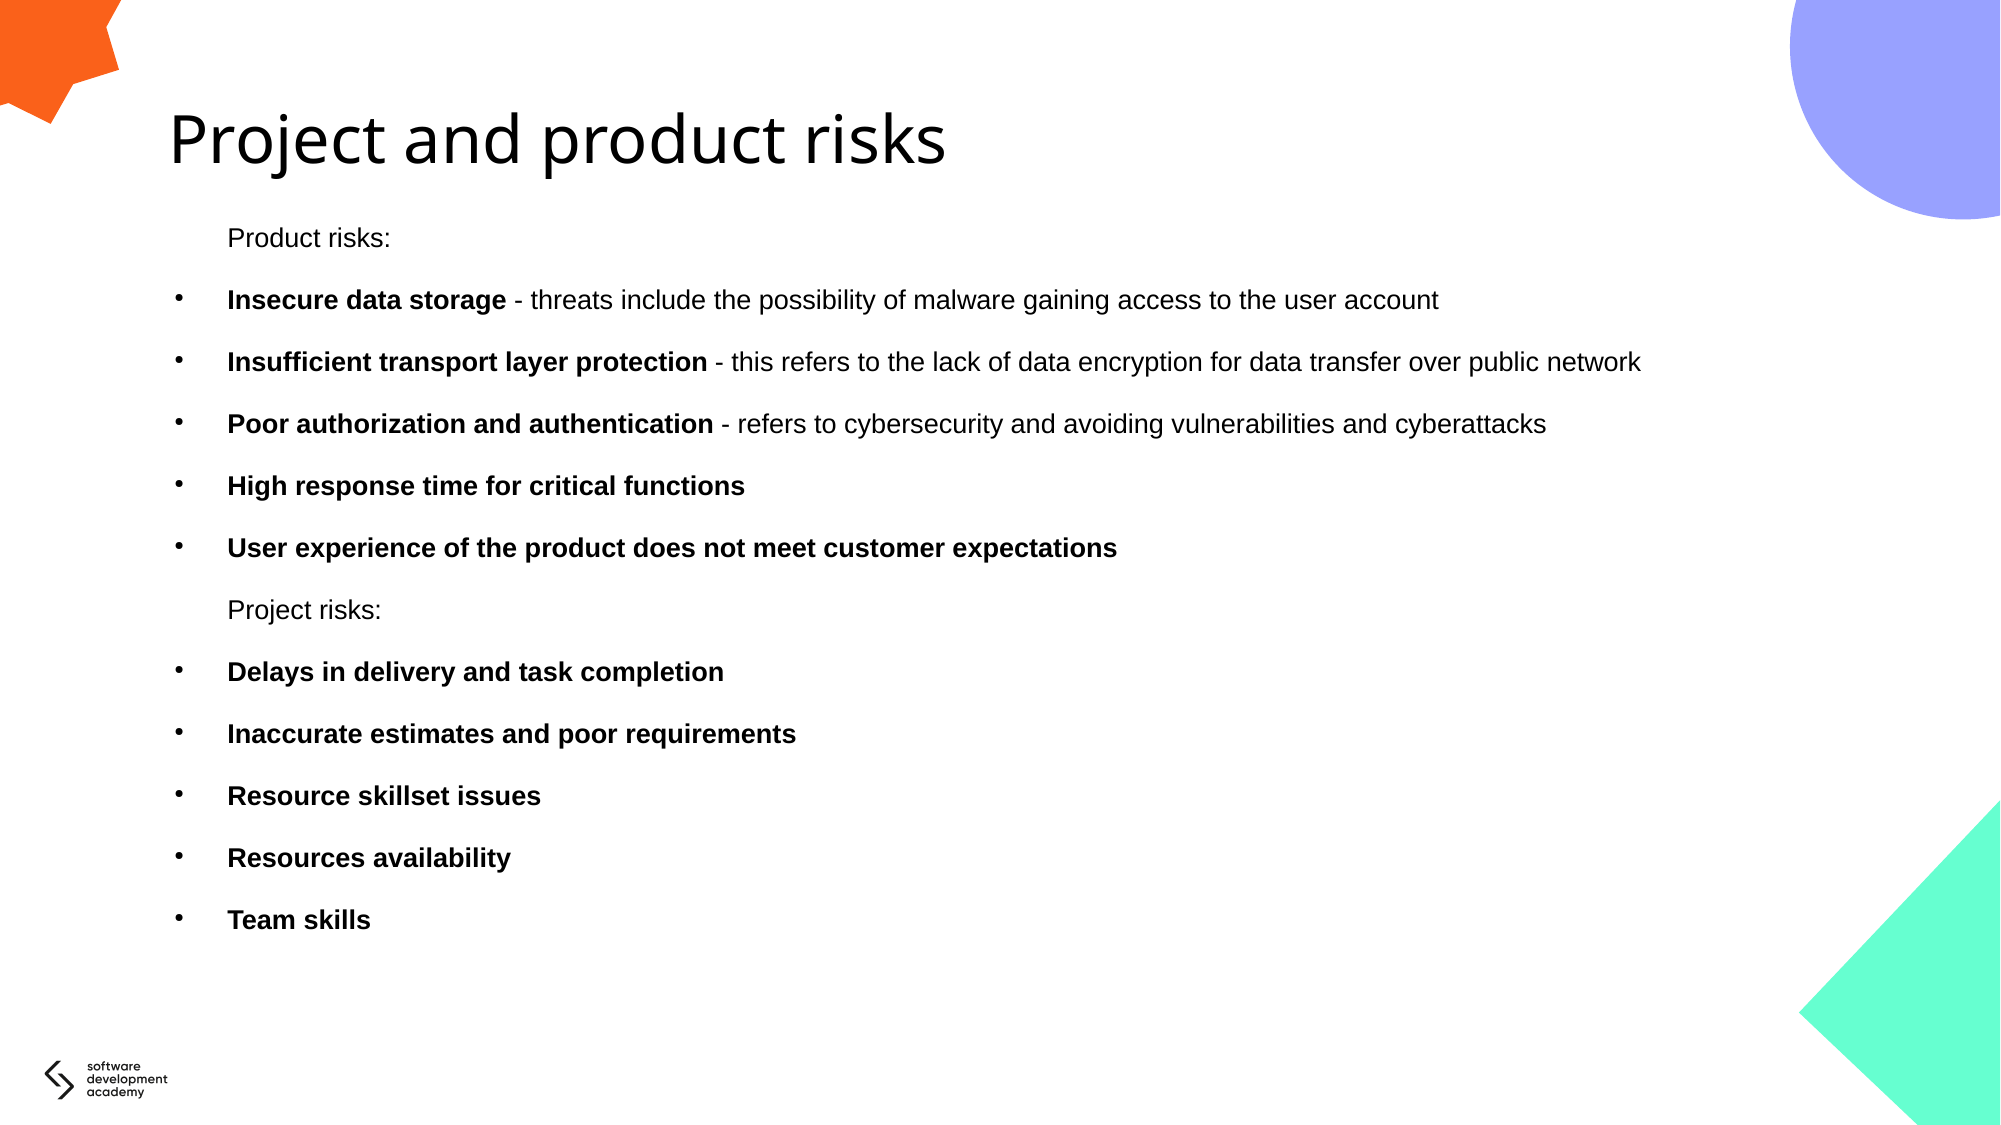

# Project and product risks
Product risks:
Insecure data storage - threats include the possibility of malware gaining access to the user account
Insufficient transport layer protection - this refers to the lack of data encryption for data transfer over public network
Poor authorization and authentication - refers to cybersecurity and avoiding vulnerabilities and cyberattacks
High response time for critical functions
User experience of the product does not meet customer expectations
Project risks:
Delays in delivery and task completion
Inaccurate estimates and poor requirements
Resource skillset issues
Resources availability
Team skills